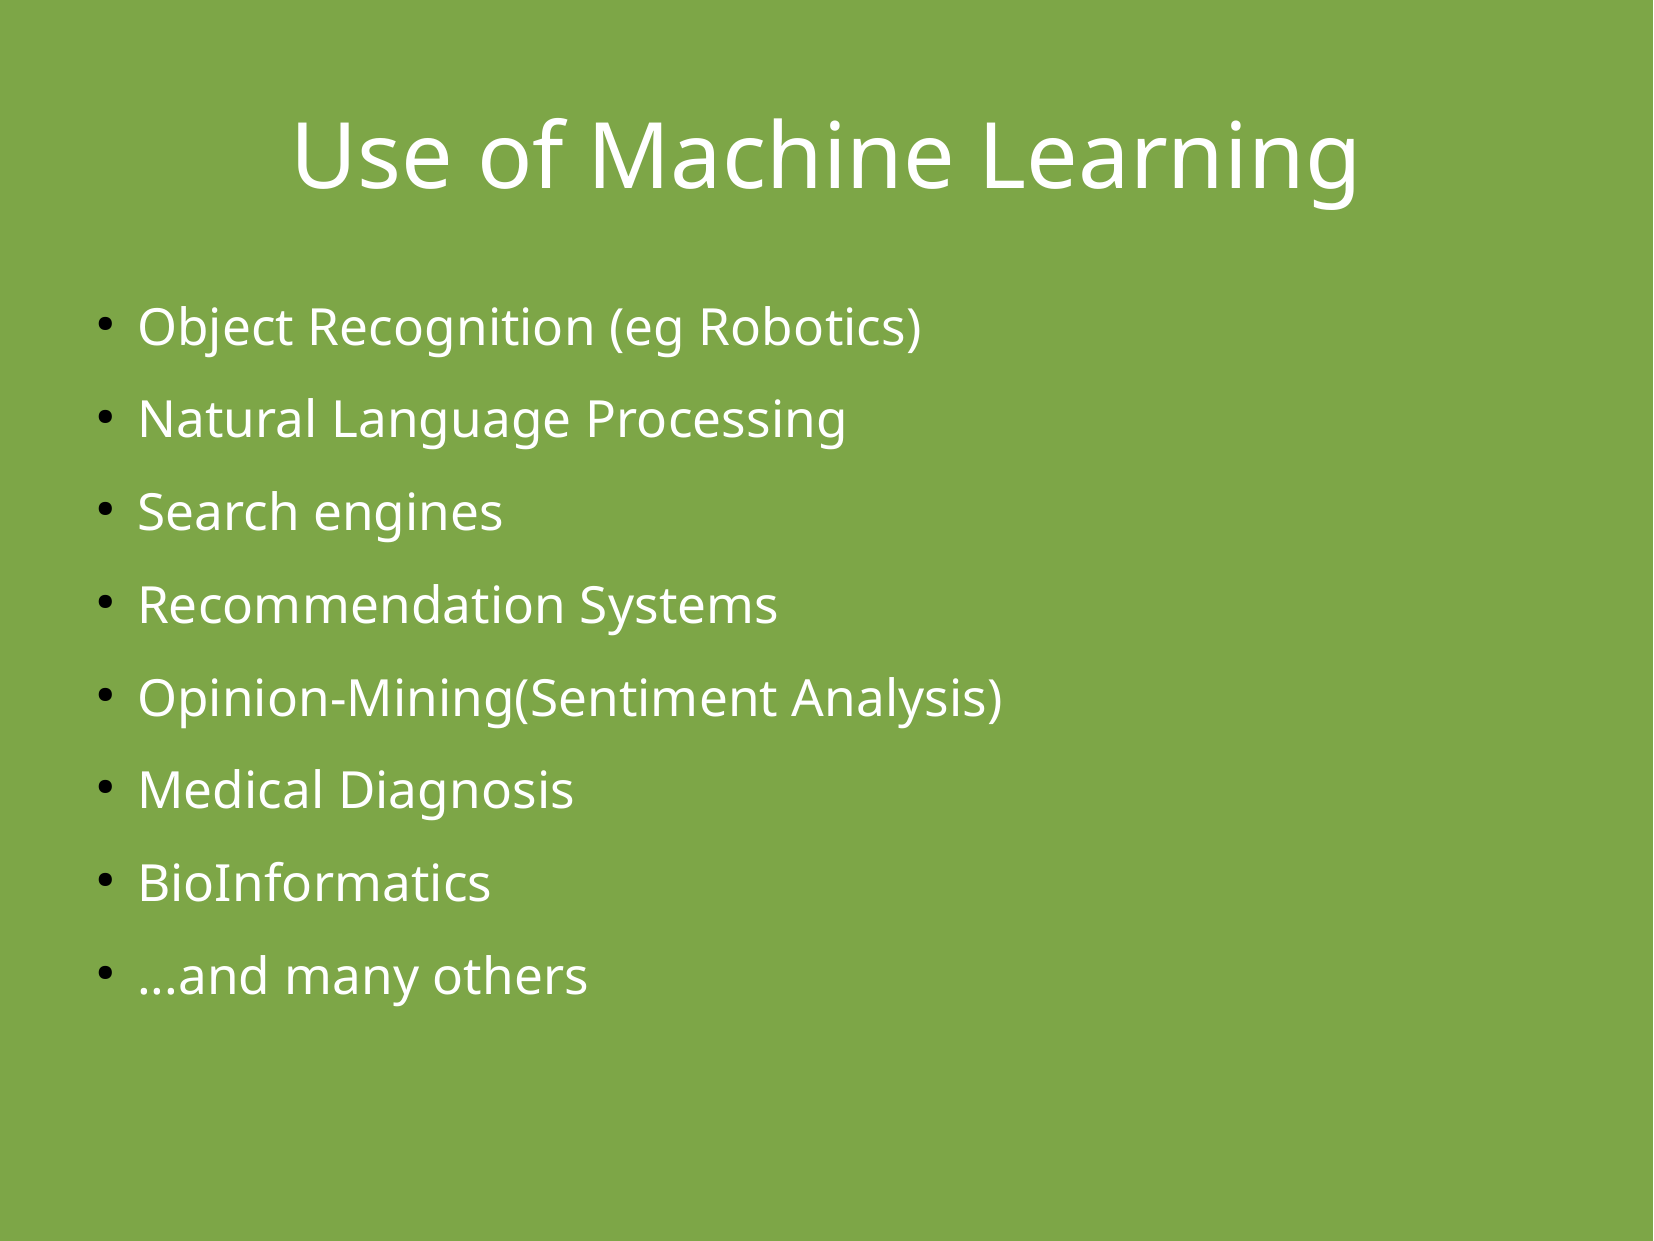

# Use of Machine Learning
Object Recognition (eg Robotics)
Natural Language Processing
Search engines
Recommendation Systems
Opinion-Mining(Sentiment Analysis)
Medical Diagnosis
BioInformatics
...and many others